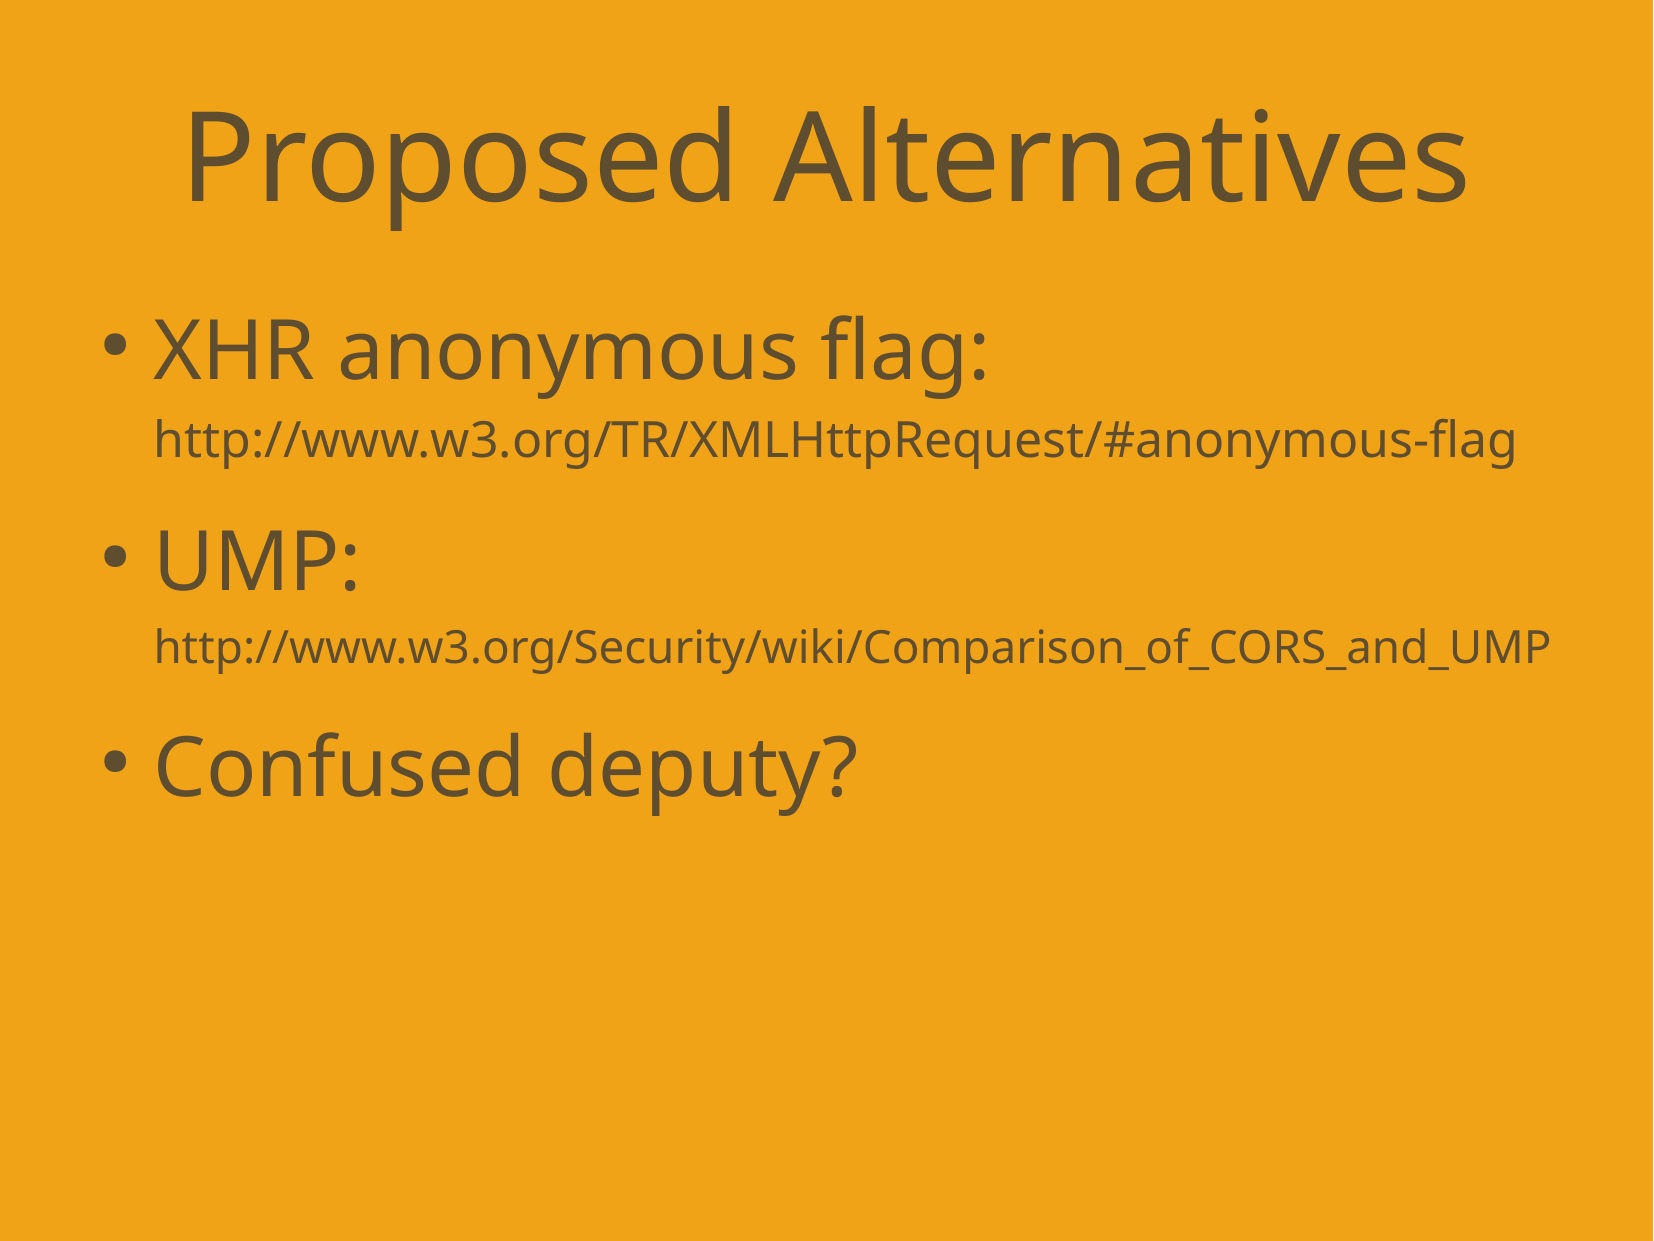

# Proposed Alternatives
XHR anonymous flag: http://www.w3.org/TR/XMLHttpRequest/#anonymous-flag
UMP: http://www.w3.org/Security/wiki/Comparison_of_CORS_and_UMP
Confused deputy?